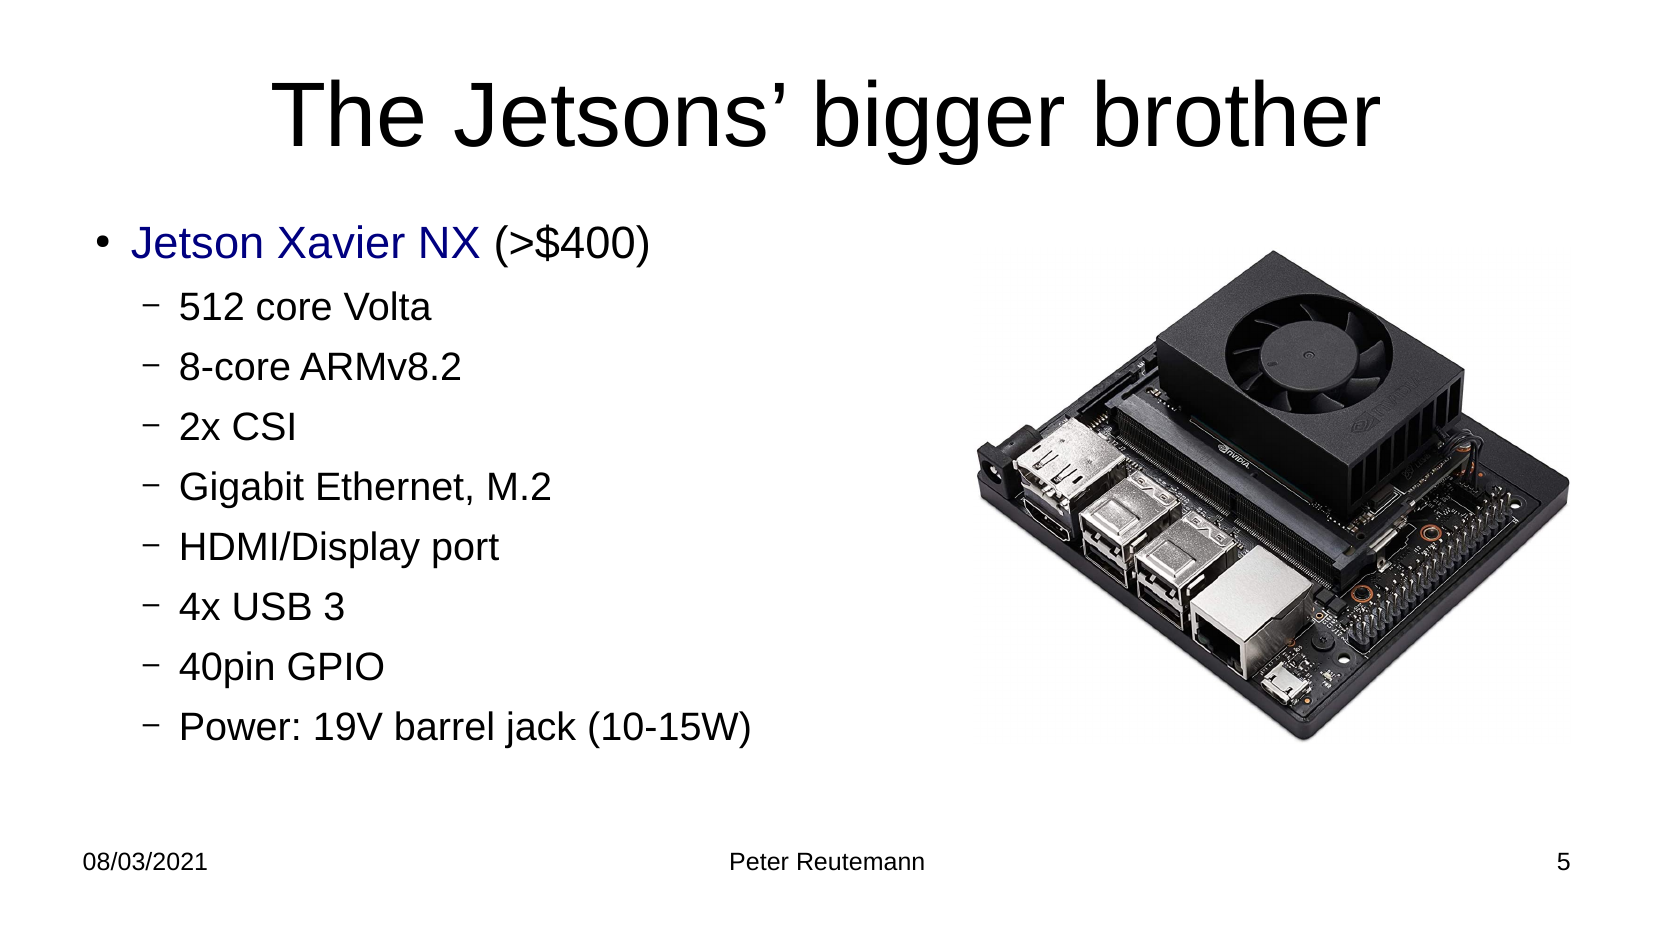

# The Jetsons’ bigger brother
Jetson Xavier NX (>$400)
512 core Volta
8-core ARMv8.2
2x CSI
Gigabit Ethernet, M.2
HDMI/Display port
4x USB 3
40pin GPIO
Power: 19V barrel jack (10-15W)
08/03/2021
Peter Reutemann
5